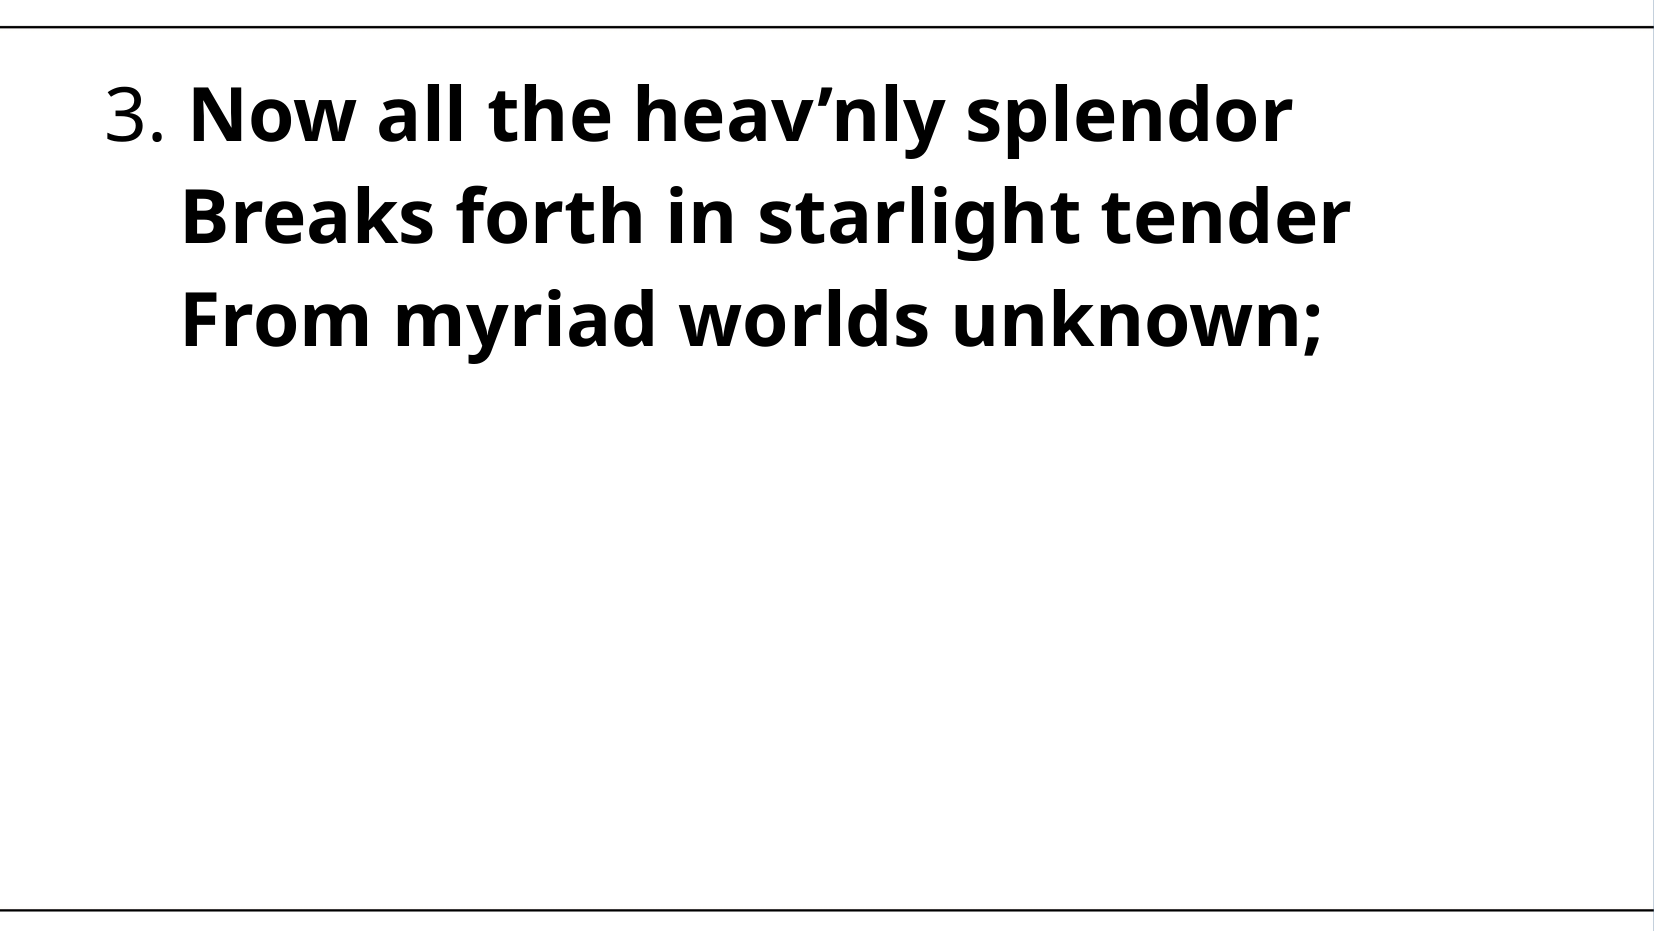

3. Now all the heav’nly splendor
Breaks forth in starlight tender
From myriad worlds unknown;